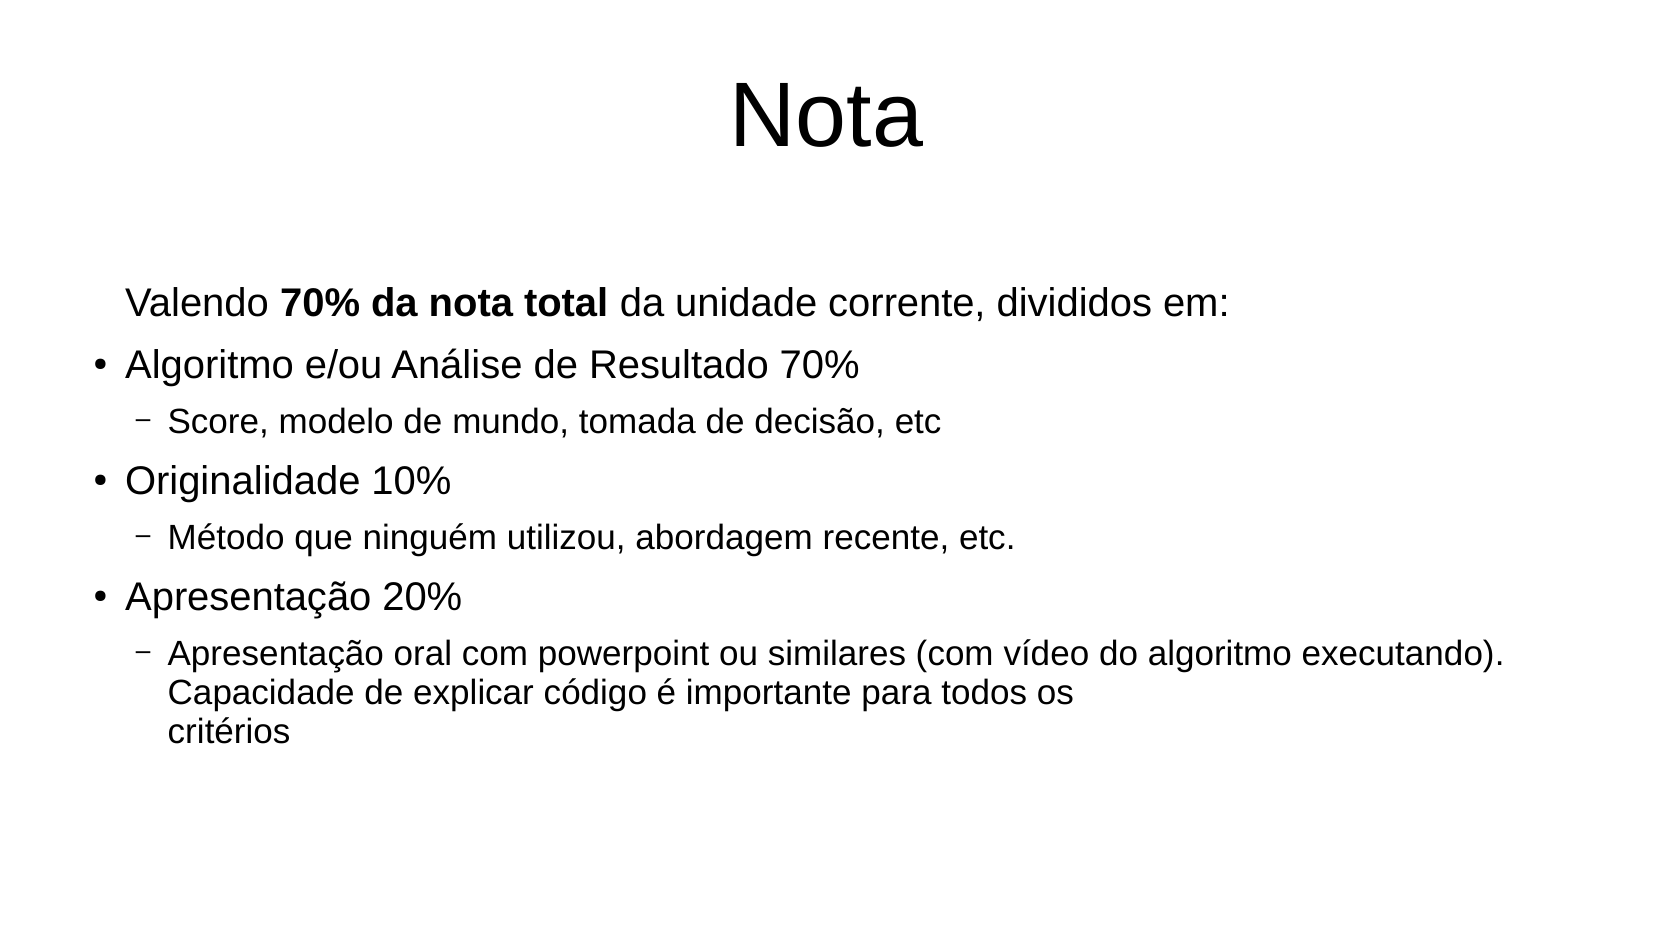

# Nota
Valendo 70% da nota total da unidade corrente, divididos em:
Algoritmo e/ou Análise de Resultado 70%
Score, modelo de mundo, tomada de decisão, etc
Originalidade 10%
Método que ninguém utilizou, abordagem recente, etc.
Apresentação 20%
Apresentação oral com powerpoint ou similares (com vídeo do algoritmo executando). Capacidade de explicar código é importante para todos os
critérios